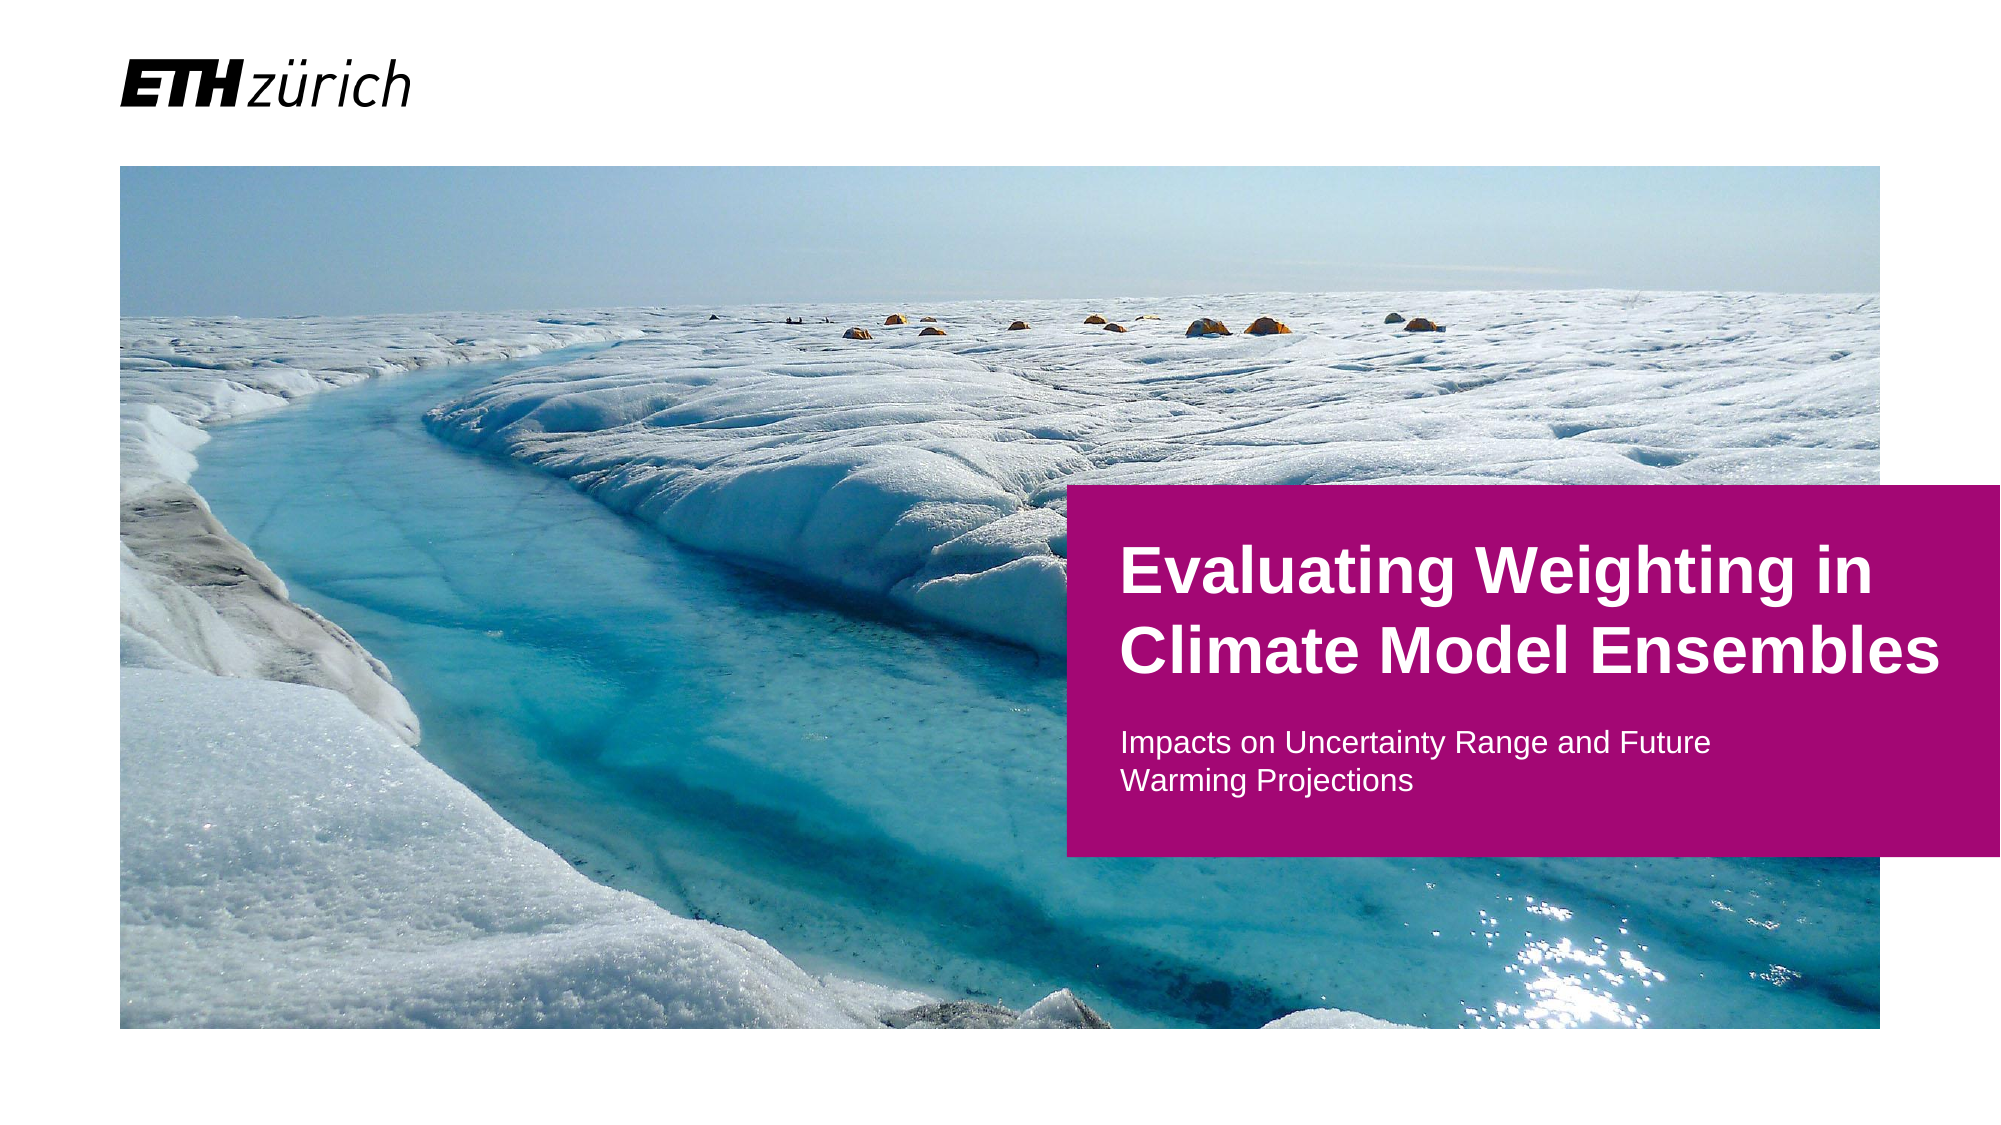

# Evaluating Weighting in Climate Model Ensembles
Impacts on Uncertainty Range and Future Warming Projections